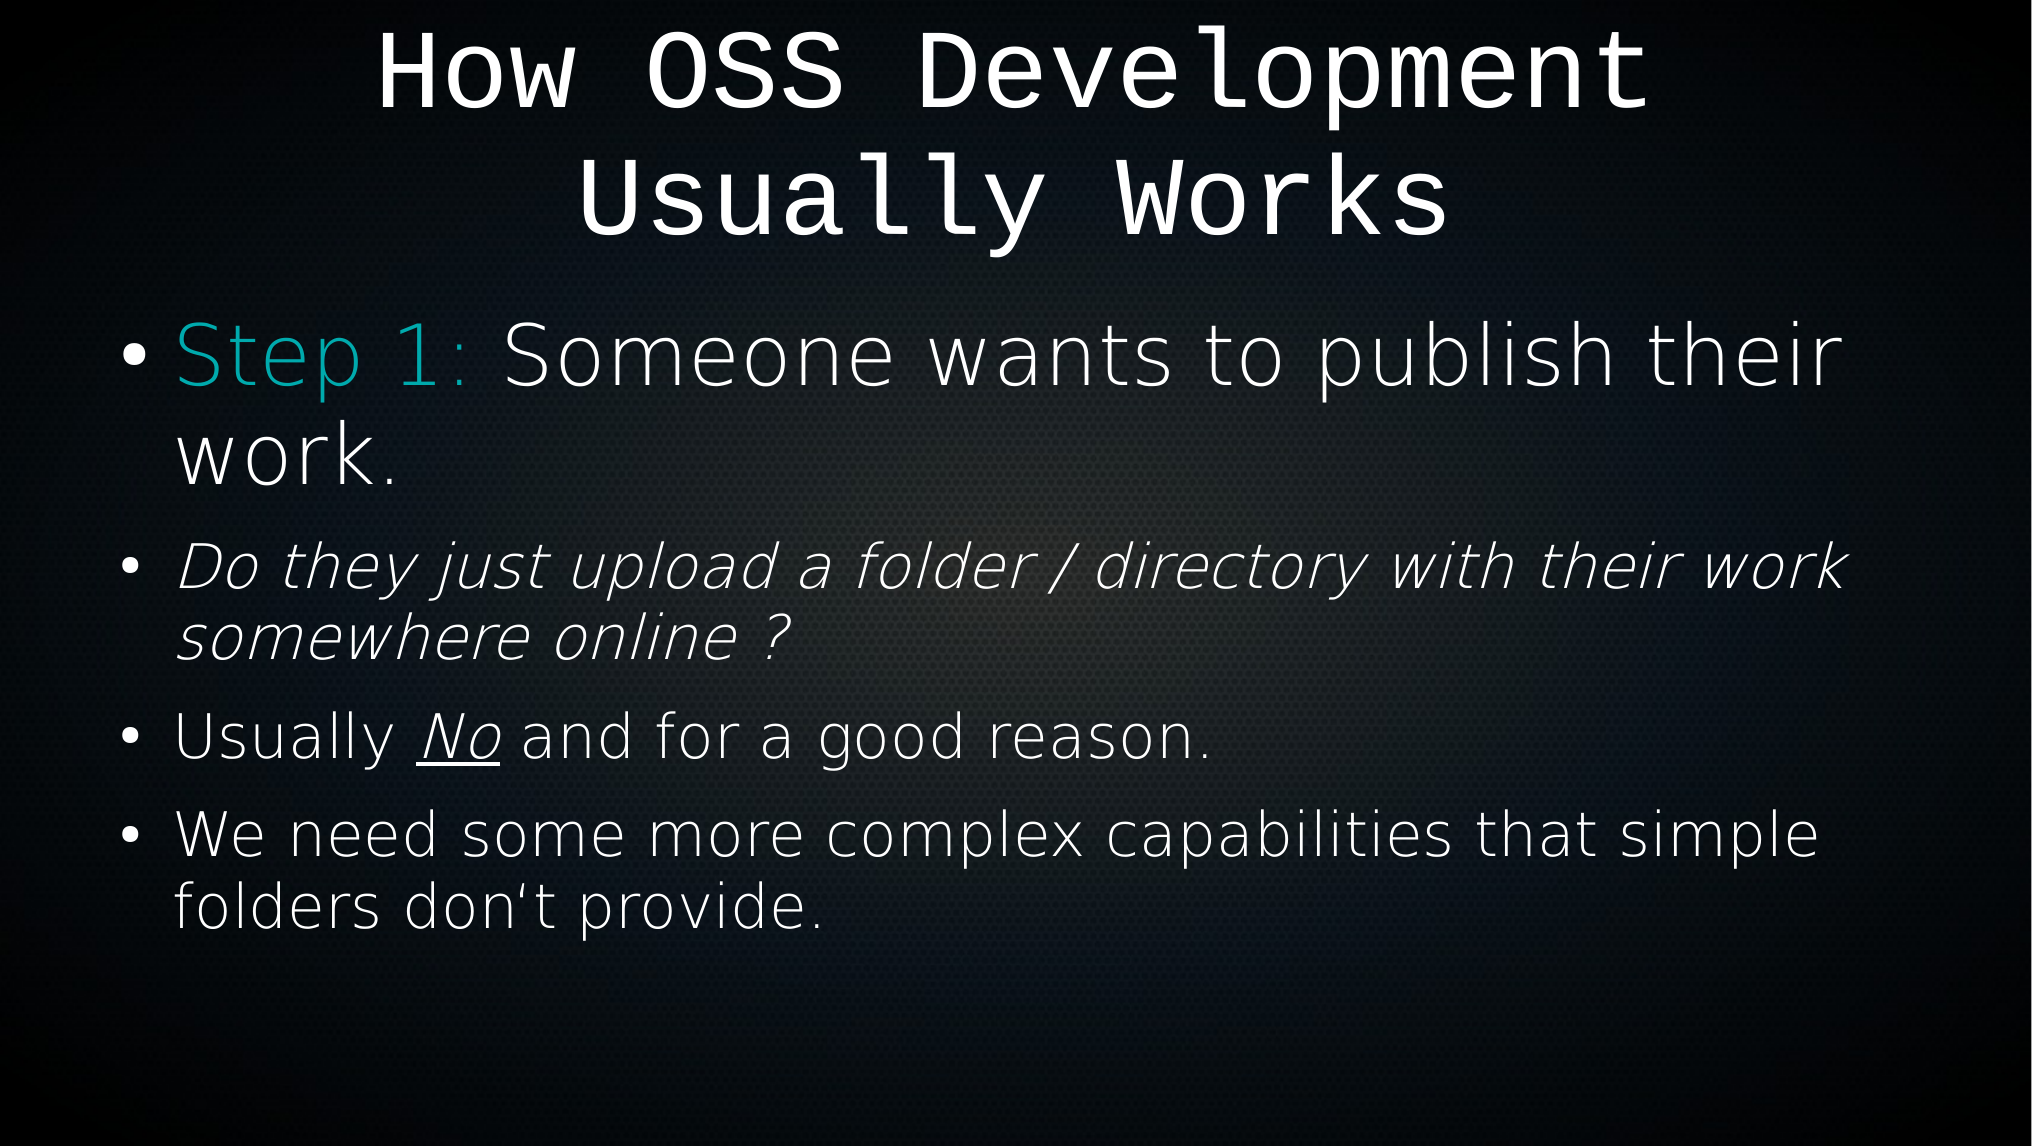

# How OSS Development Usually Works
Step 1: Someone wants to publish their work.
Do they just upload a folder / directory with their work somewhere online ?
Usually No and for a good reason.
We need some more complex capabilities that simple folders don‘t provide.